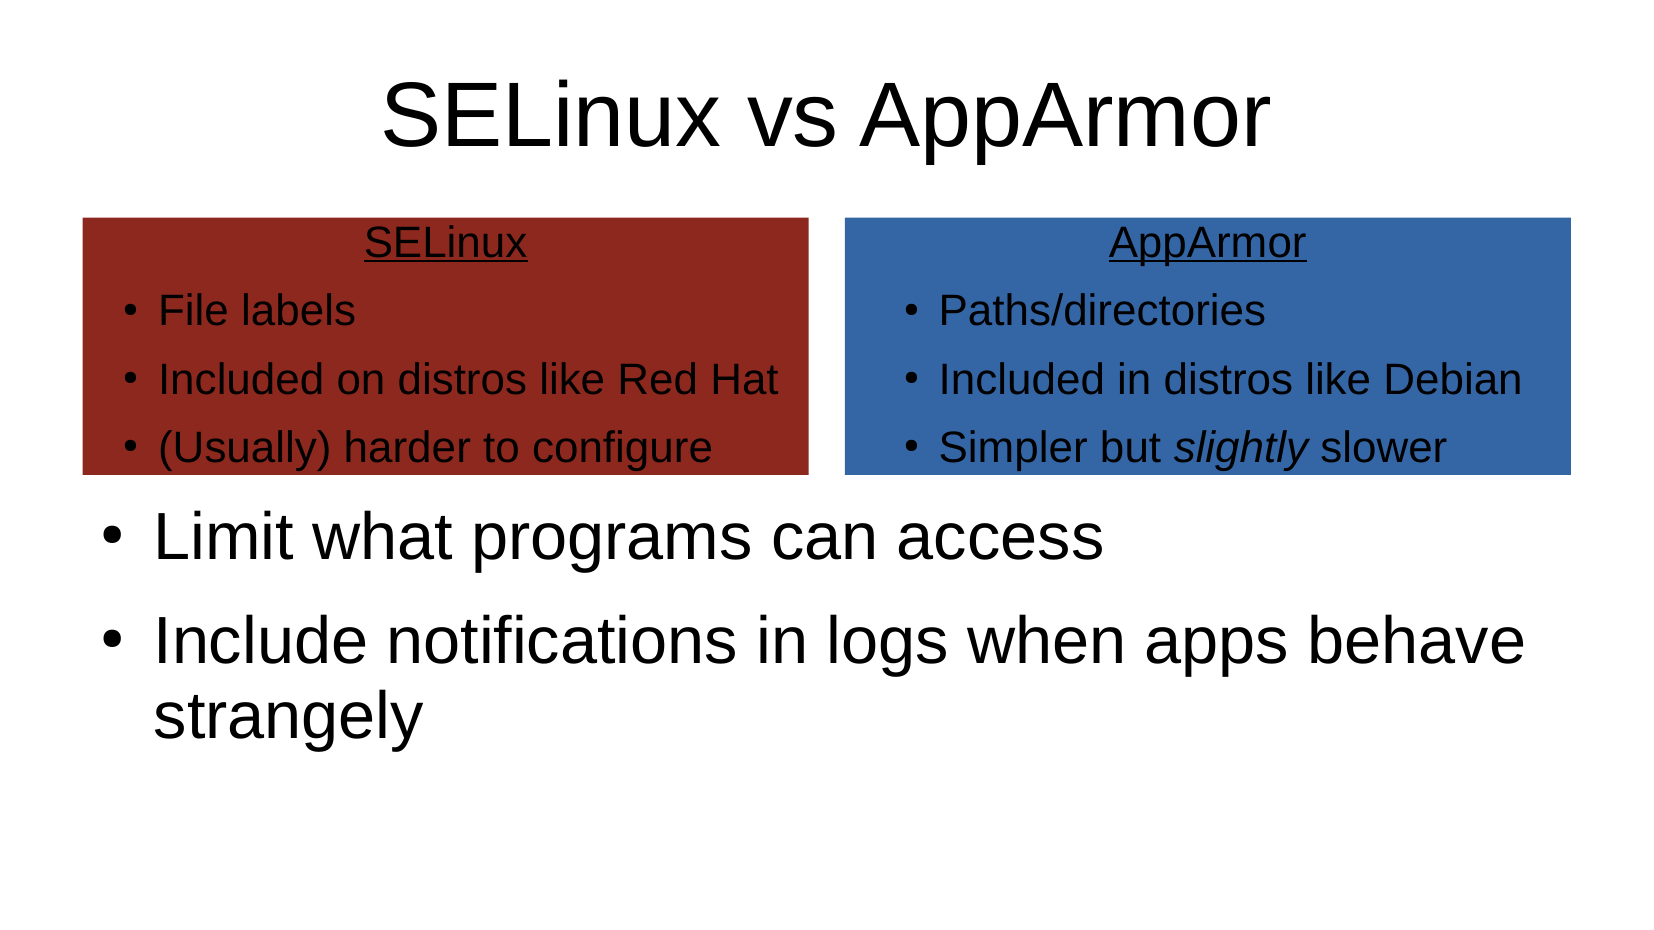

# SELinux vs AppArmor
SELinux
File labels
Included on distros like Red Hat
(Usually) harder to configure
AppArmor
Paths/directories
Included in distros like Debian
Simpler but slightly slower
Limit what programs can access
Include notifications in logs when apps behave strangely